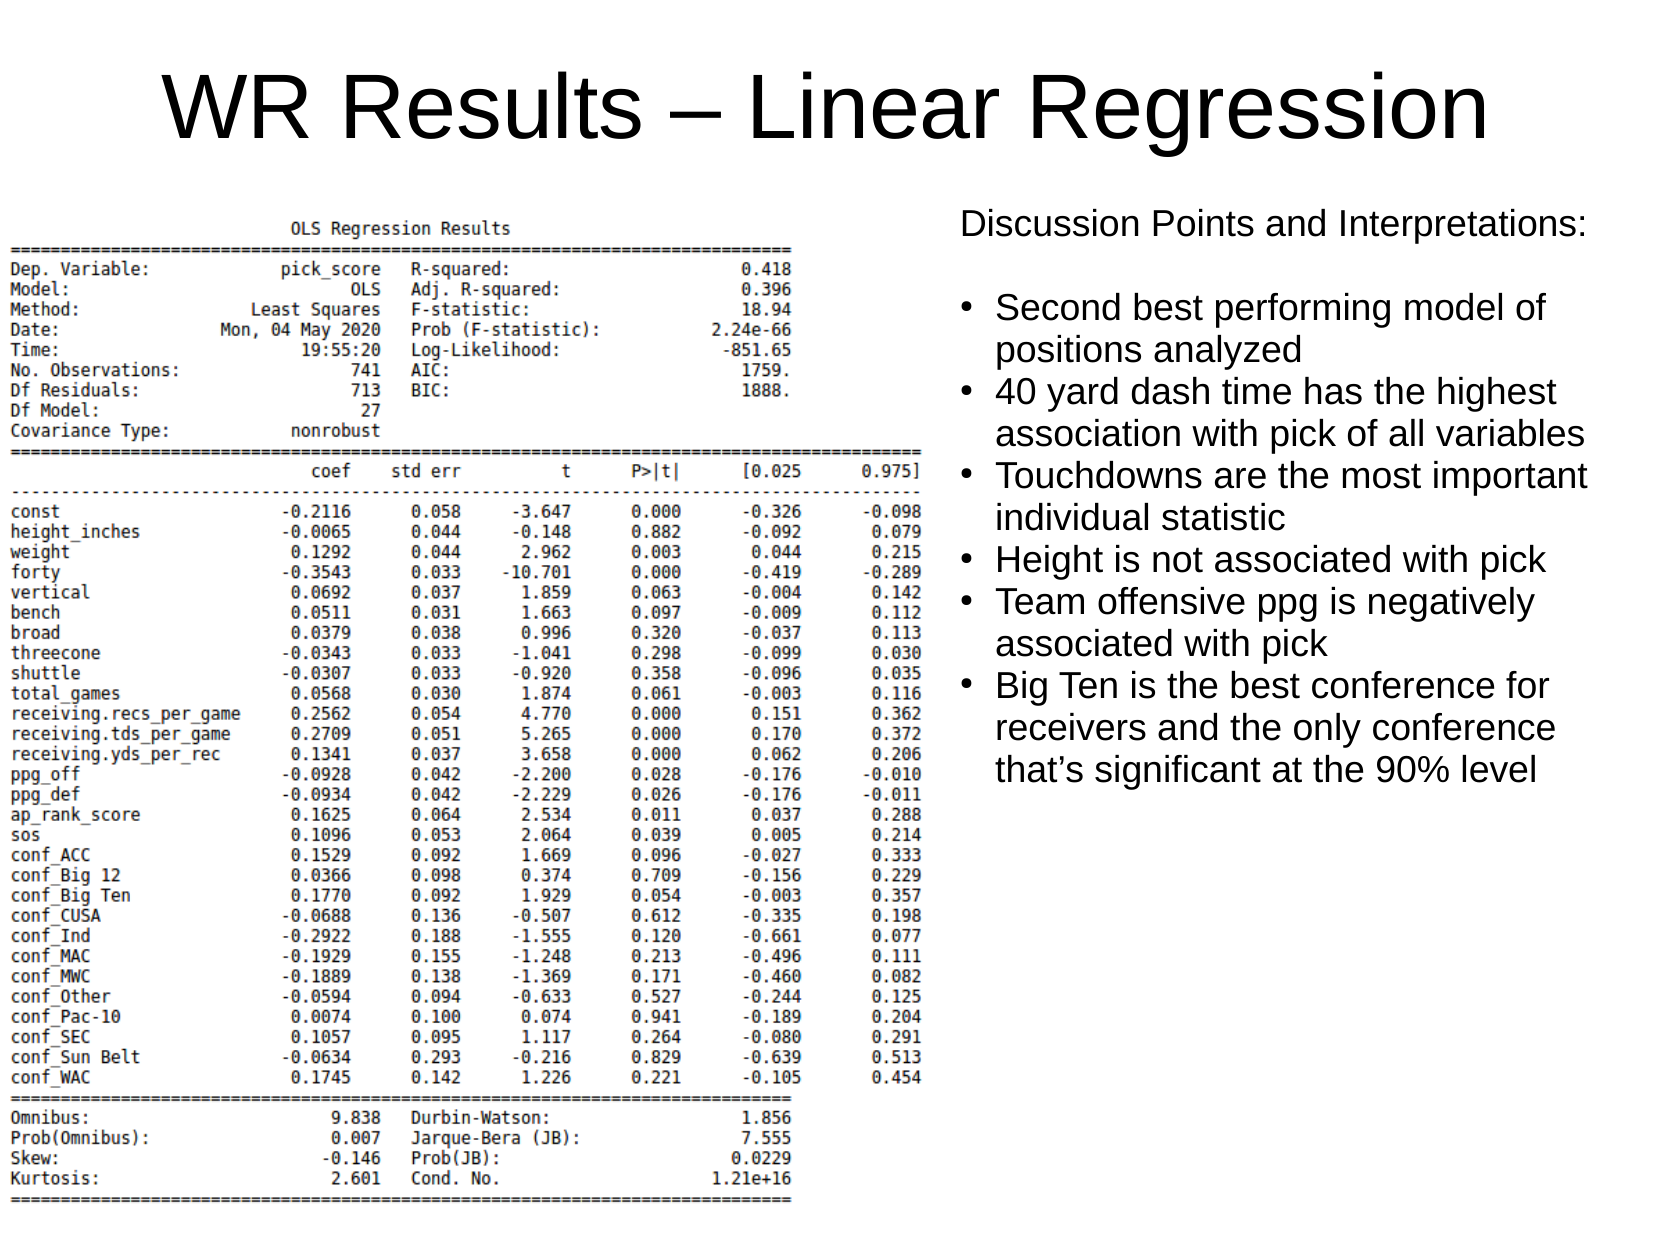

# WR Results – Linear Regression
Discussion Points and Interpretations:
Second best performing model of positions analyzed
40 yard dash time has the highest association with pick of all variables
Touchdowns are the most important individual statistic
Height is not associated with pick
Team offensive ppg is negatively associated with pick
Big Ten is the best conference for receivers and the only conference that’s significant at the 90% level